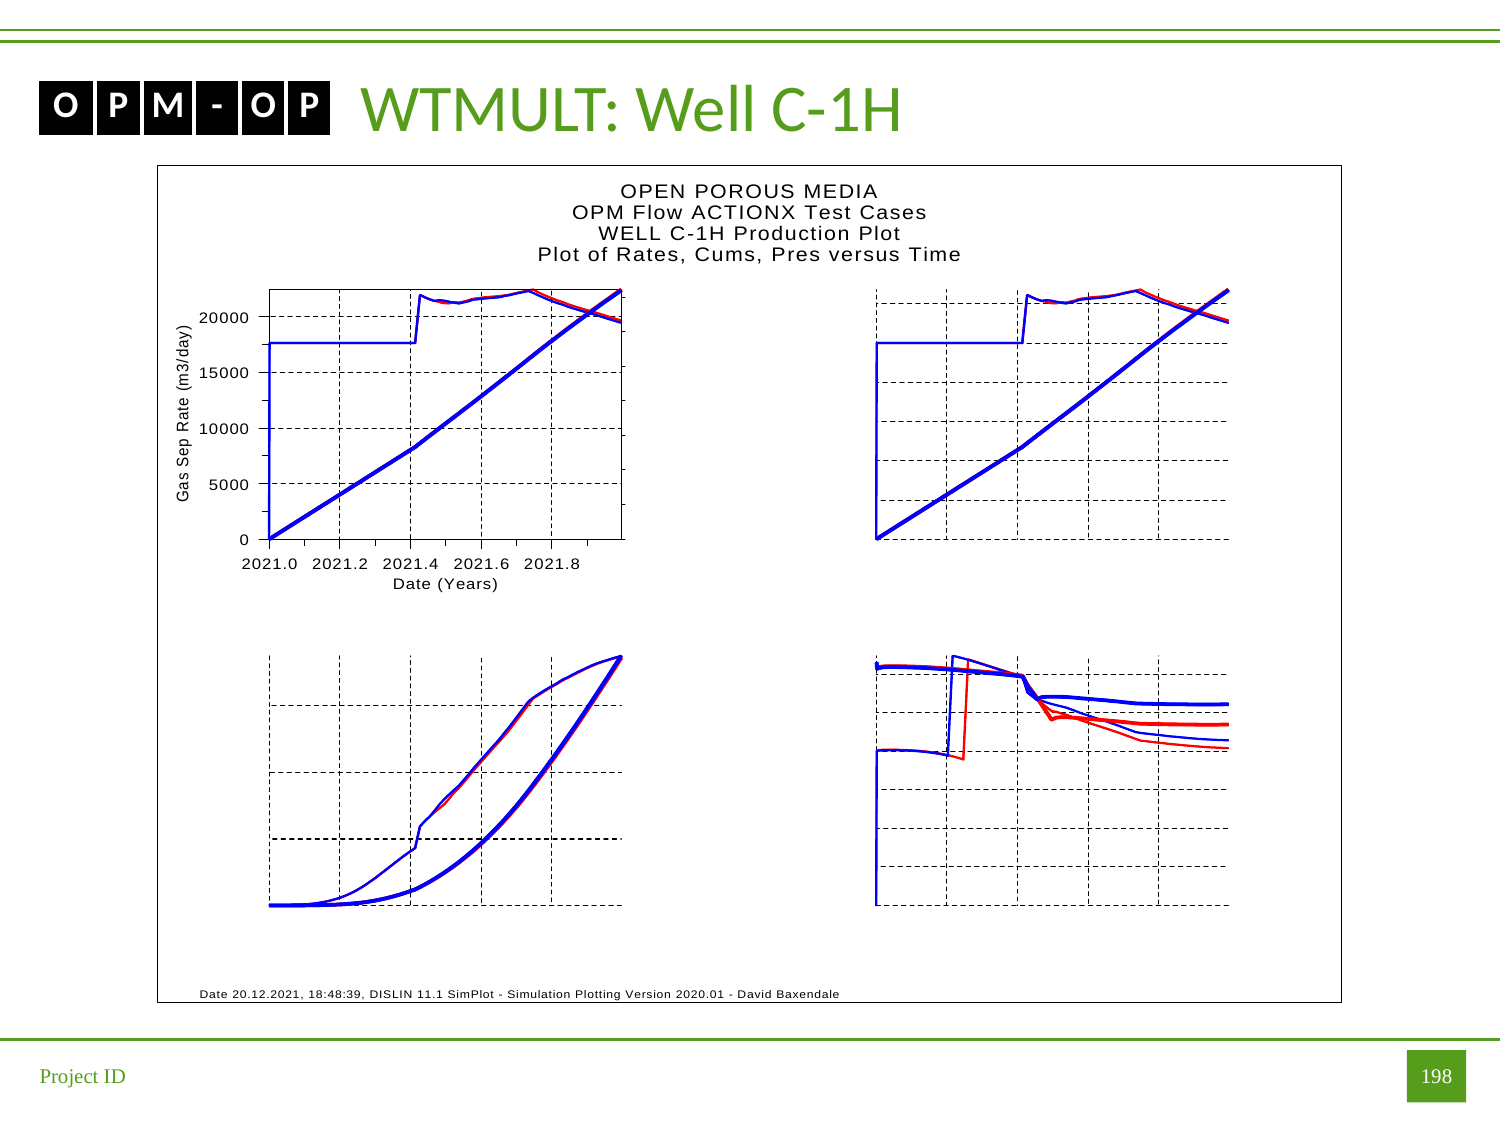

# WTMULT: well C-1H
Project ID
198